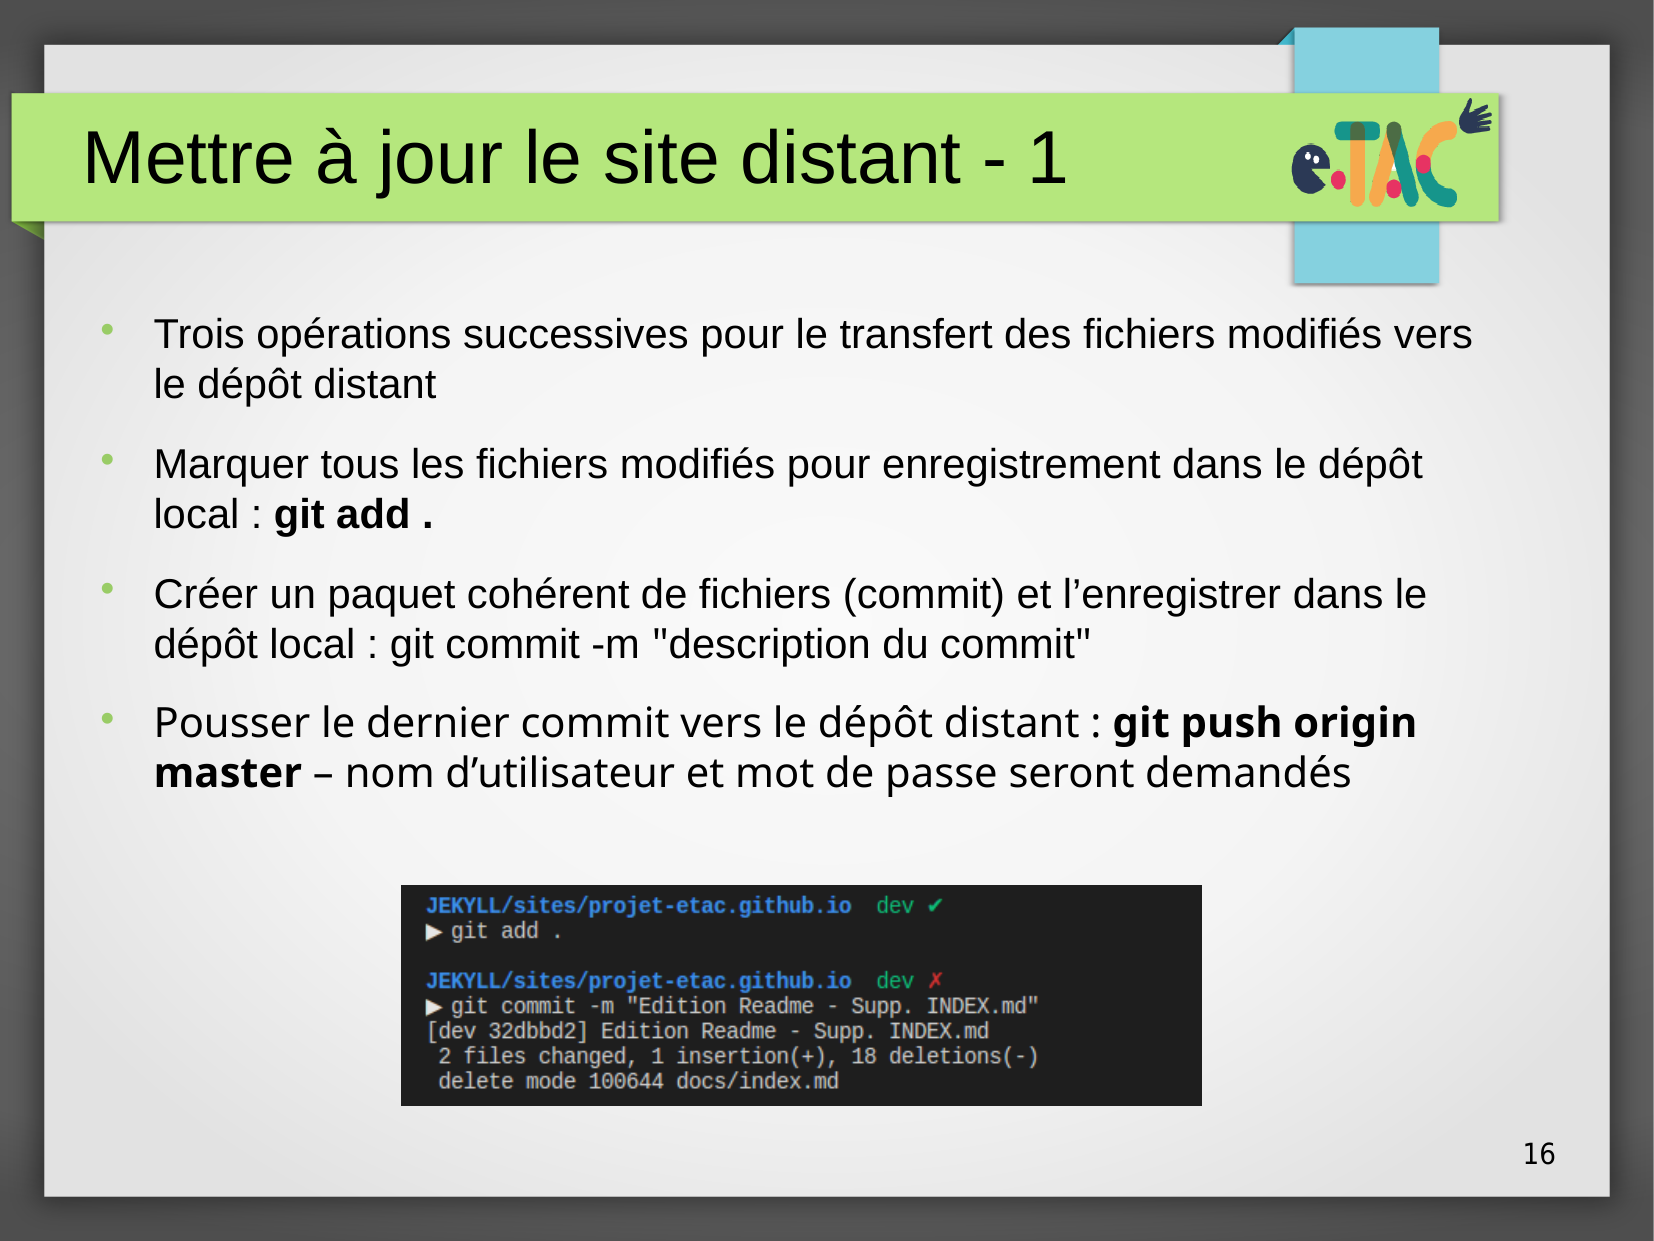

Mettre à jour le site distant - 1
Trois opérations successives pour le transfert des fichiers modifiés vers le dépôt distant
Marquer tous les fichiers modifiés pour enregistrement dans le dépôt local : git add .
Créer un paquet cohérent de fichiers (commit) et l’enregistrer dans le dépôt local : git commit -m "description du commit"
Pousser le dernier commit vers le dépôt distant : git push origin master – nom d’utilisateur et mot de passe seront demandés